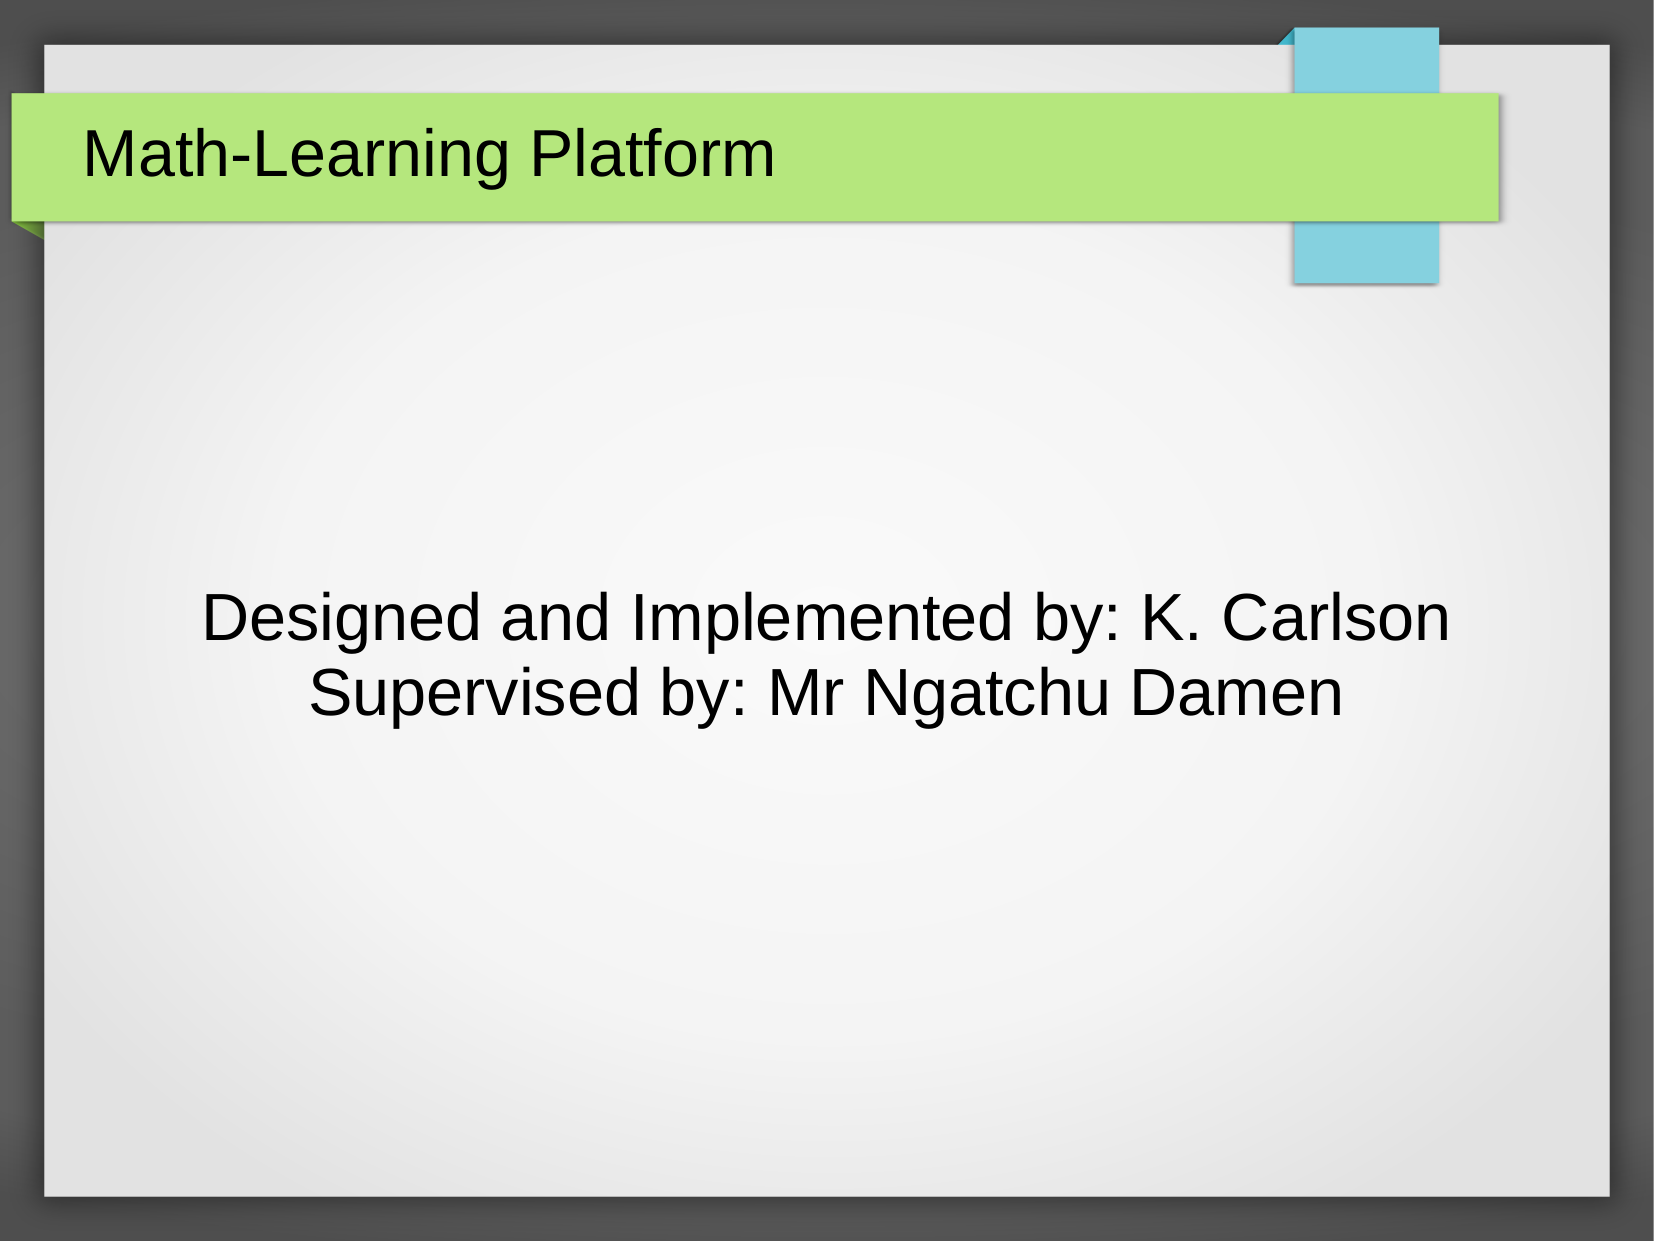

# Math-Learning Platform
Designed and Implemented by: K. Carlson
Supervised by: Mr Ngatchu Damen